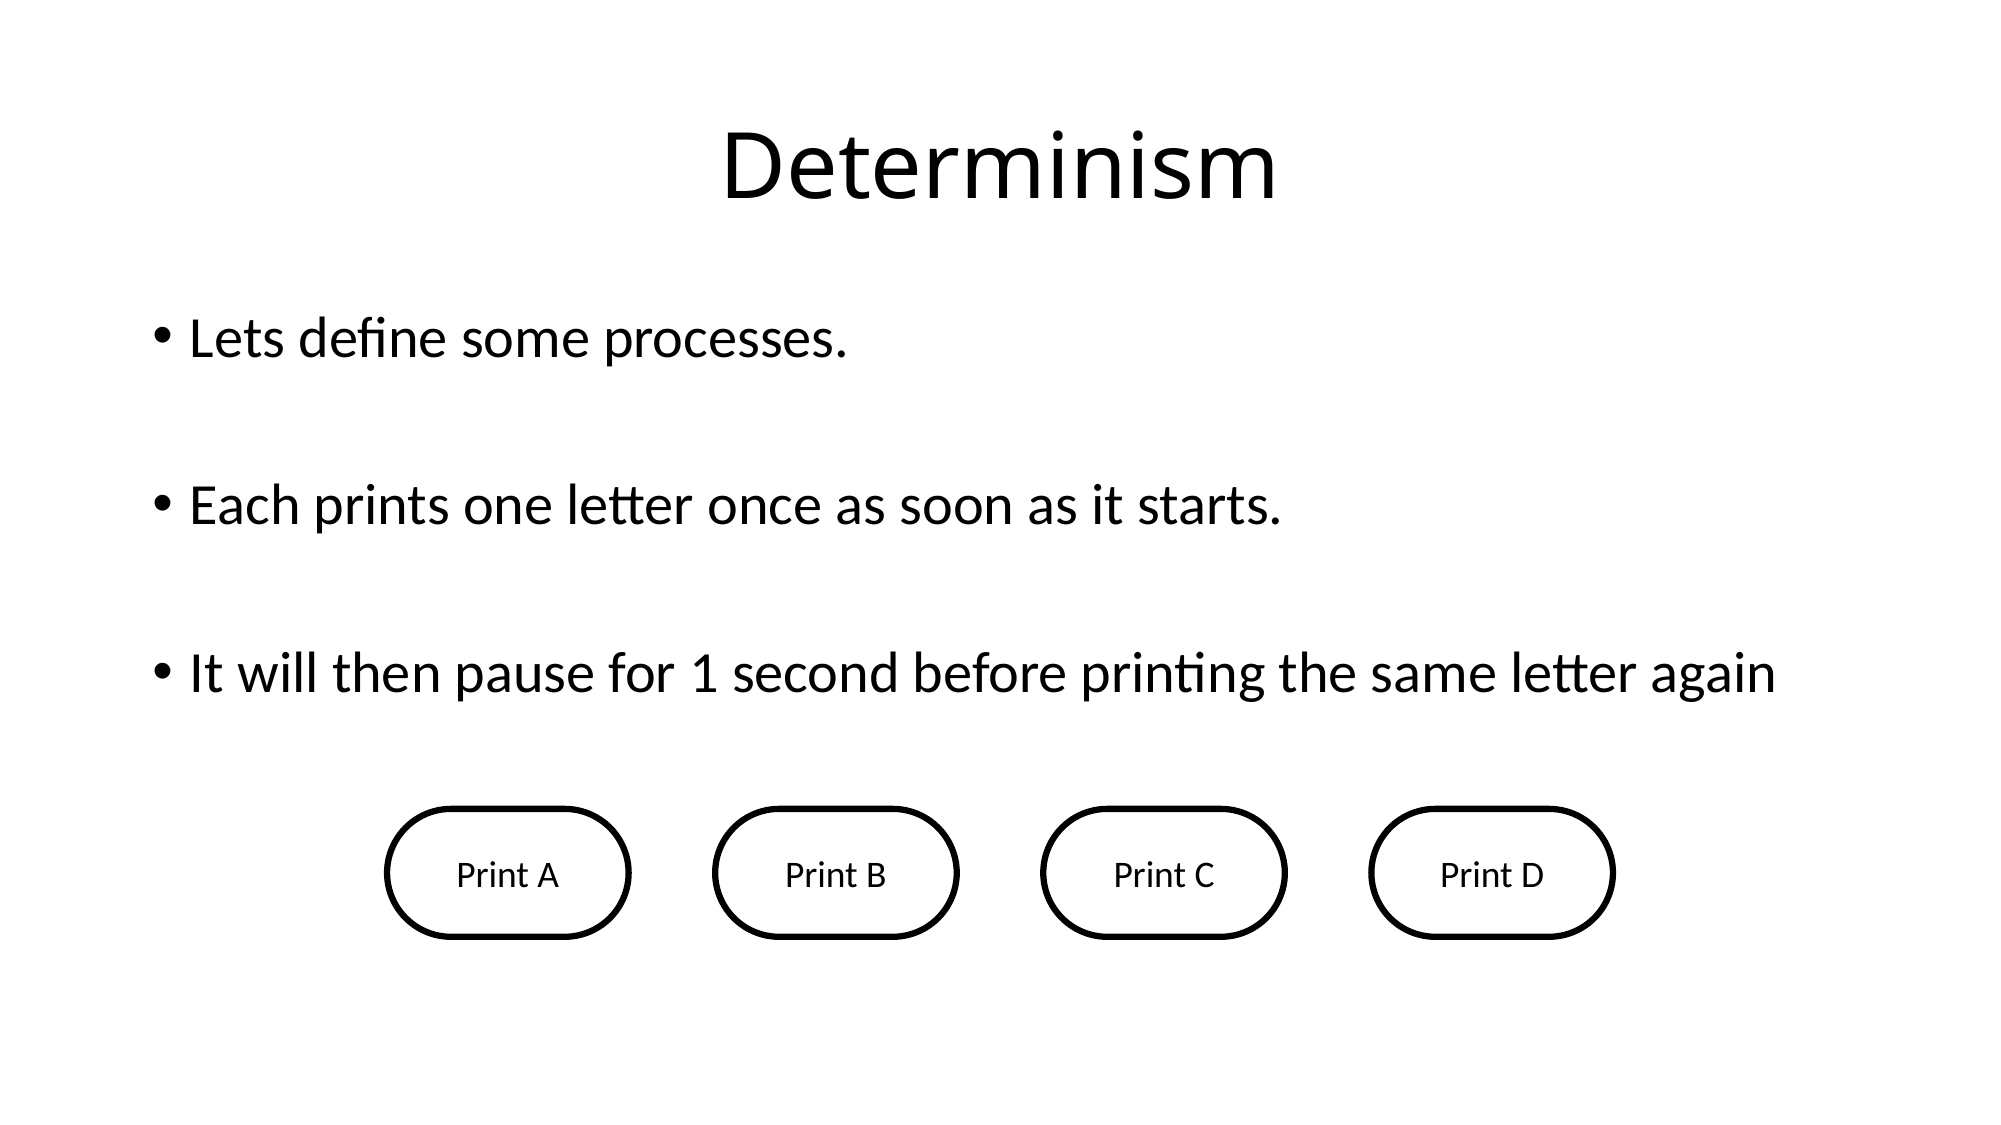

# Determinism
Lets define some processes.
Each prints one letter once as soon as it starts.
It will then pause for 1 second before printing the same letter again
Print A
Print B
Print C
Print D